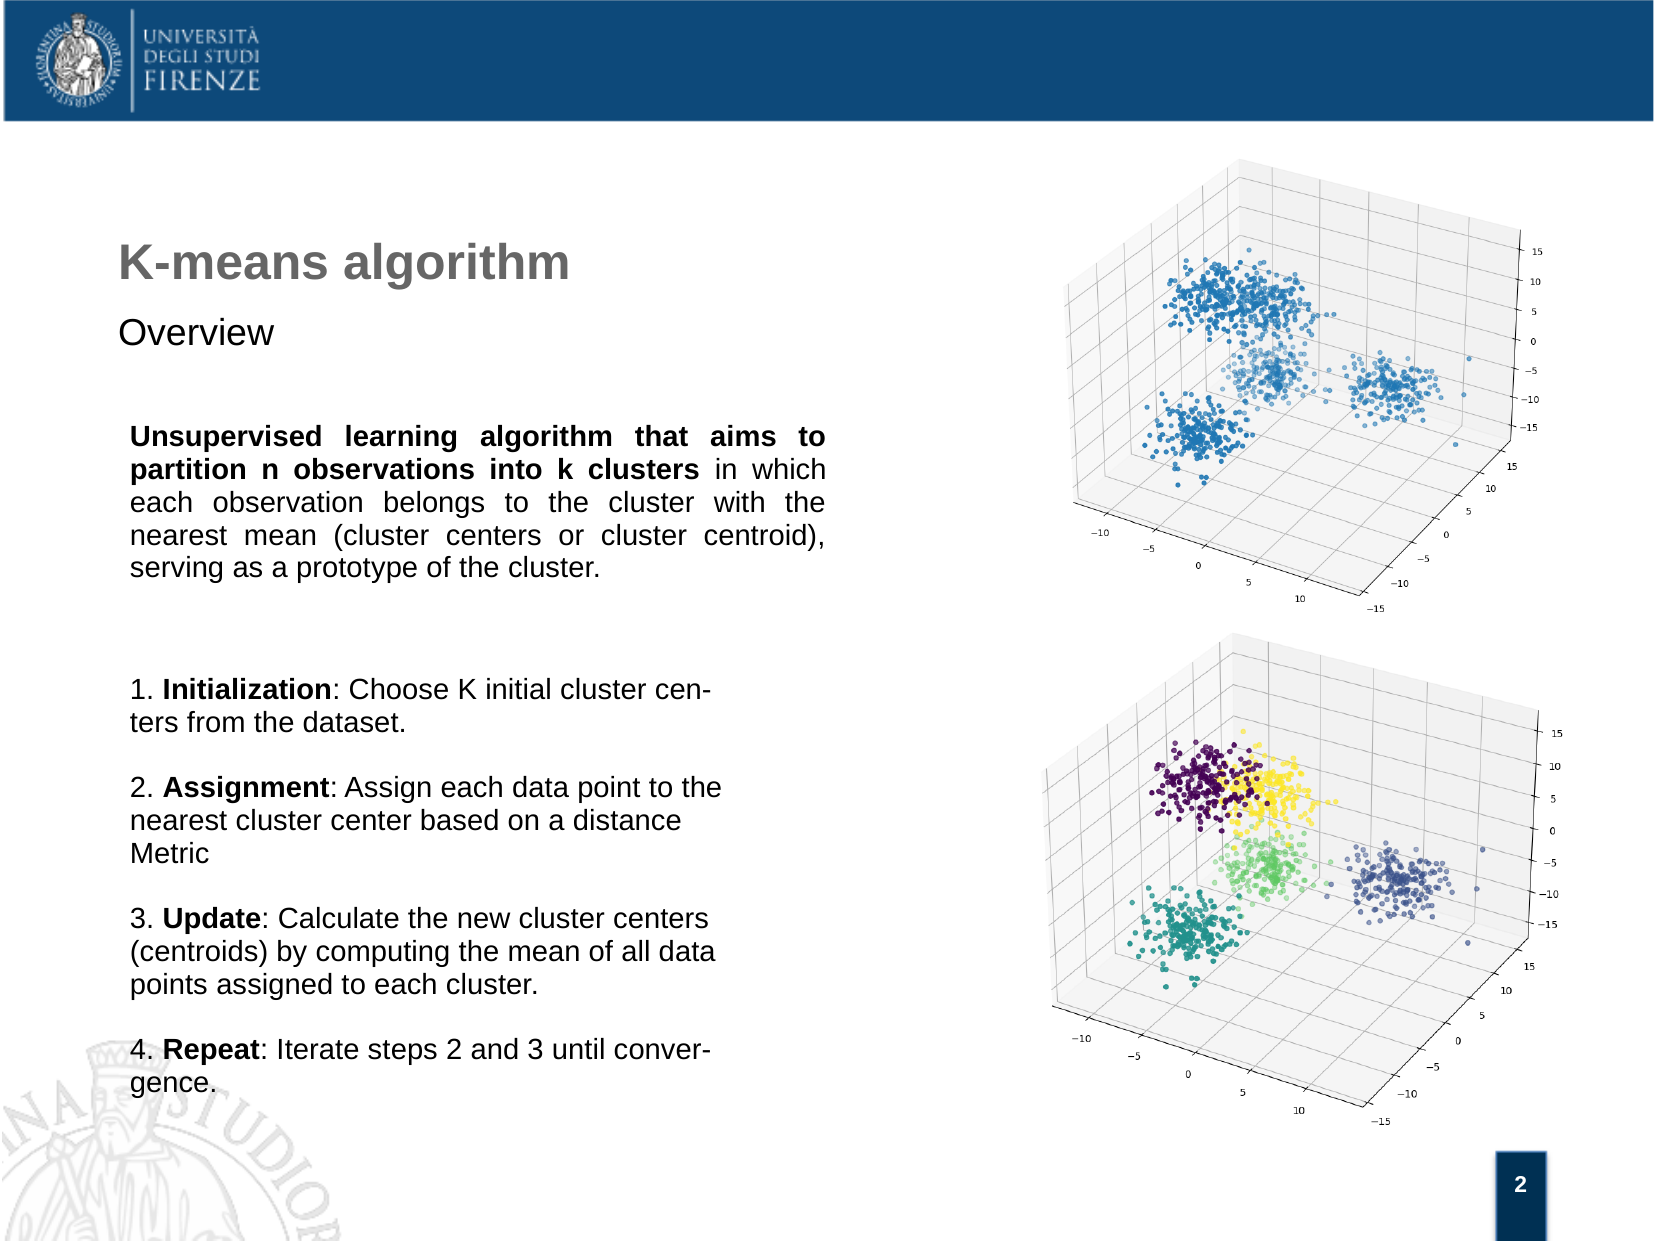

K-means algorithm
Overview
Unsupervised learning algorithm that aims to partition n observations into k clusters in which each observation belongs to the cluster with the nearest mean (cluster centers or cluster centroid), serving as a prototype of the cluster.
1. Initialization: Choose K initial cluster cen-
ters from the dataset.
2. Assignment: Assign each data point to the
nearest cluster center based on a distance
Metric
3. Update: Calculate the new cluster centers
(centroids) by computing the mean of all data
points assigned to each cluster.
4. Repeat: Iterate steps 2 and 3 until conver-
gence.
2